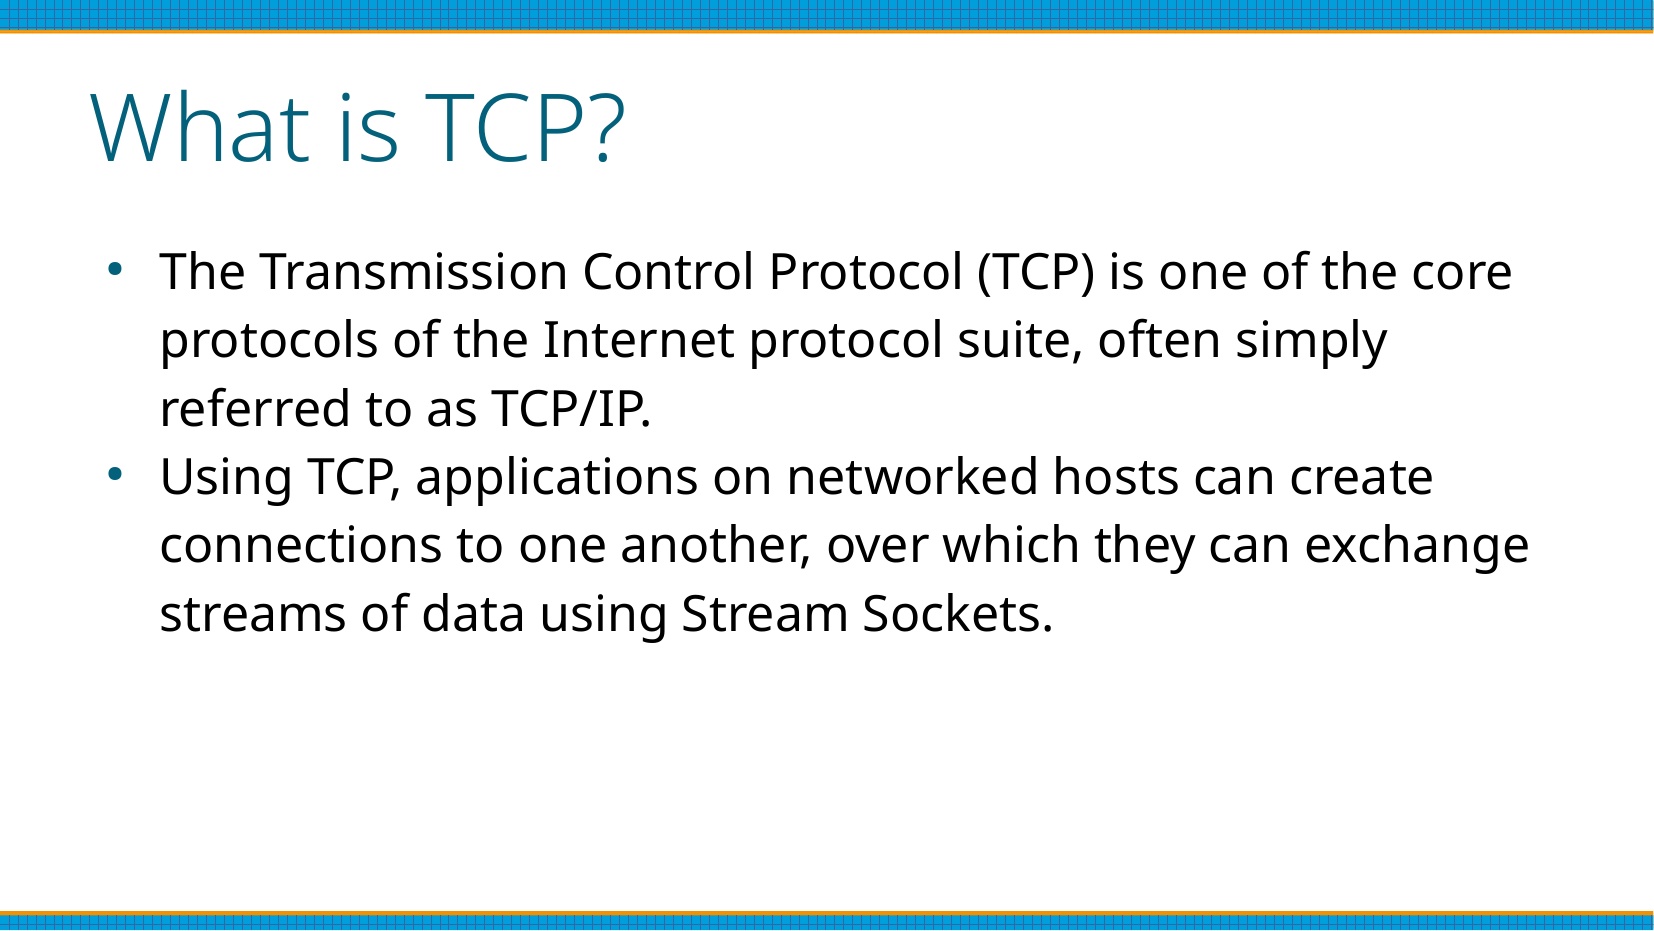

# What is TCP?
The Transmission Control Protocol (TCP) is one of the core protocols of the Internet protocol suite, often simply referred to as TCP/IP.
Using TCP, applications on networked hosts can create connections to one another, over which they can exchange streams of data using Stream Sockets.